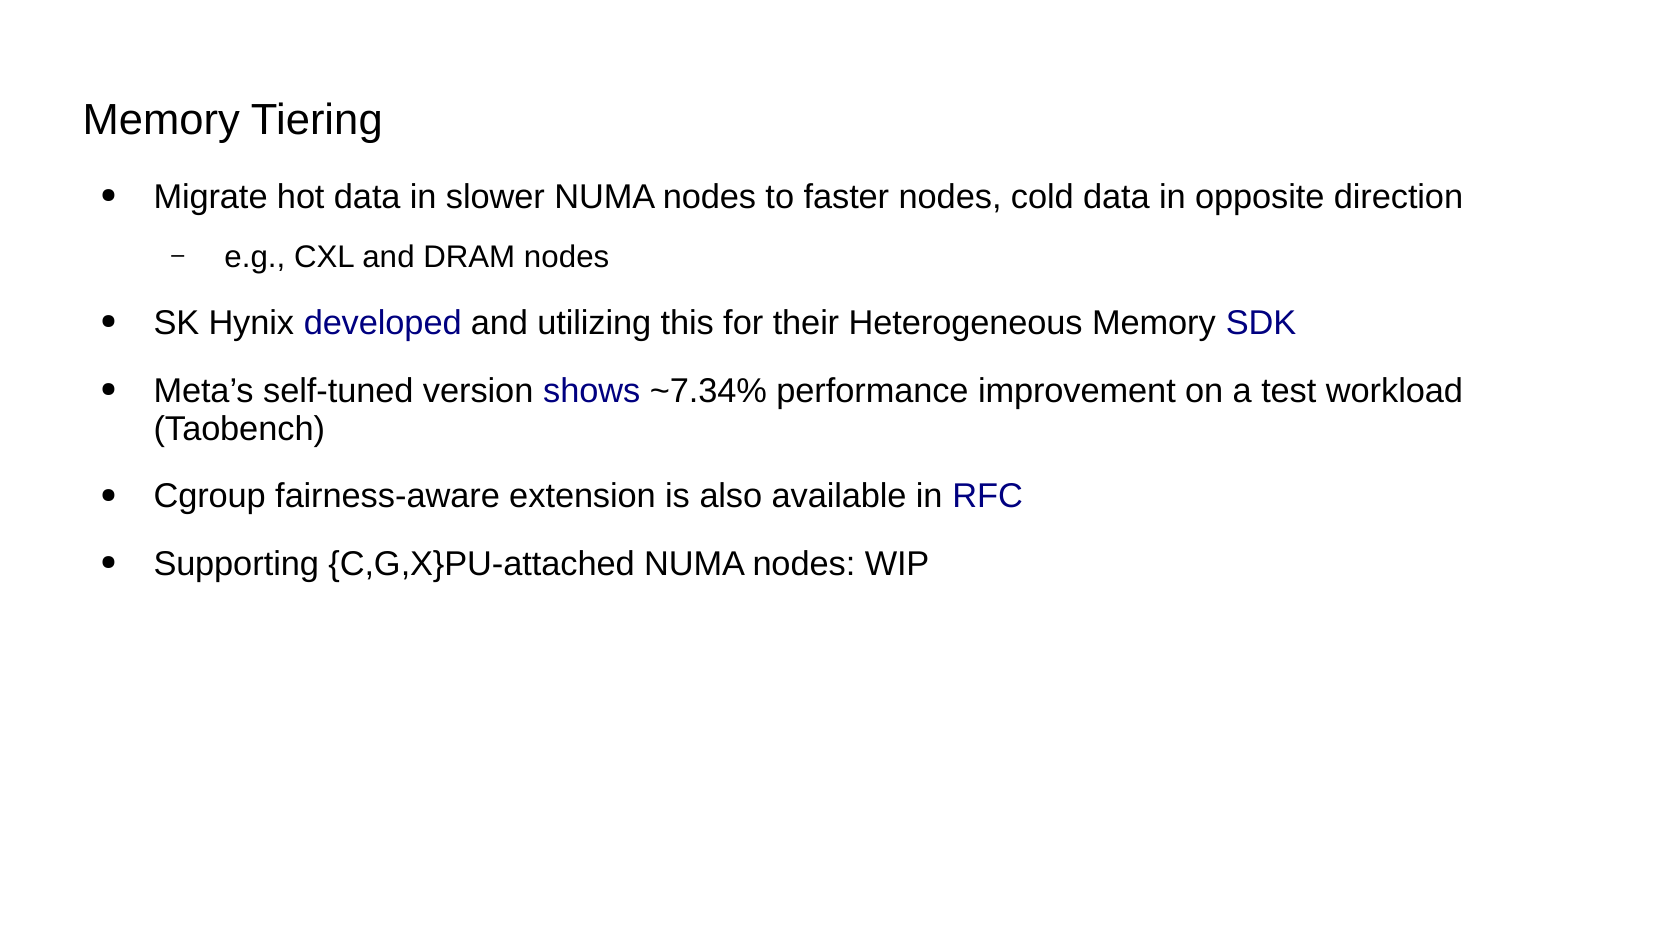

# Memory Tiering
Migrate hot data in slower NUMA nodes to faster nodes, cold data in opposite direction
e.g., CXL and DRAM nodes
SK Hynix developed and utilizing this for their Heterogeneous Memory SDK
Meta’s self-tuned version shows ~7.34% performance improvement on a test workload (Taobench)
Cgroup fairness-aware extension is also available in RFC
Supporting {C,G,X}PU-attached NUMA nodes: WIP